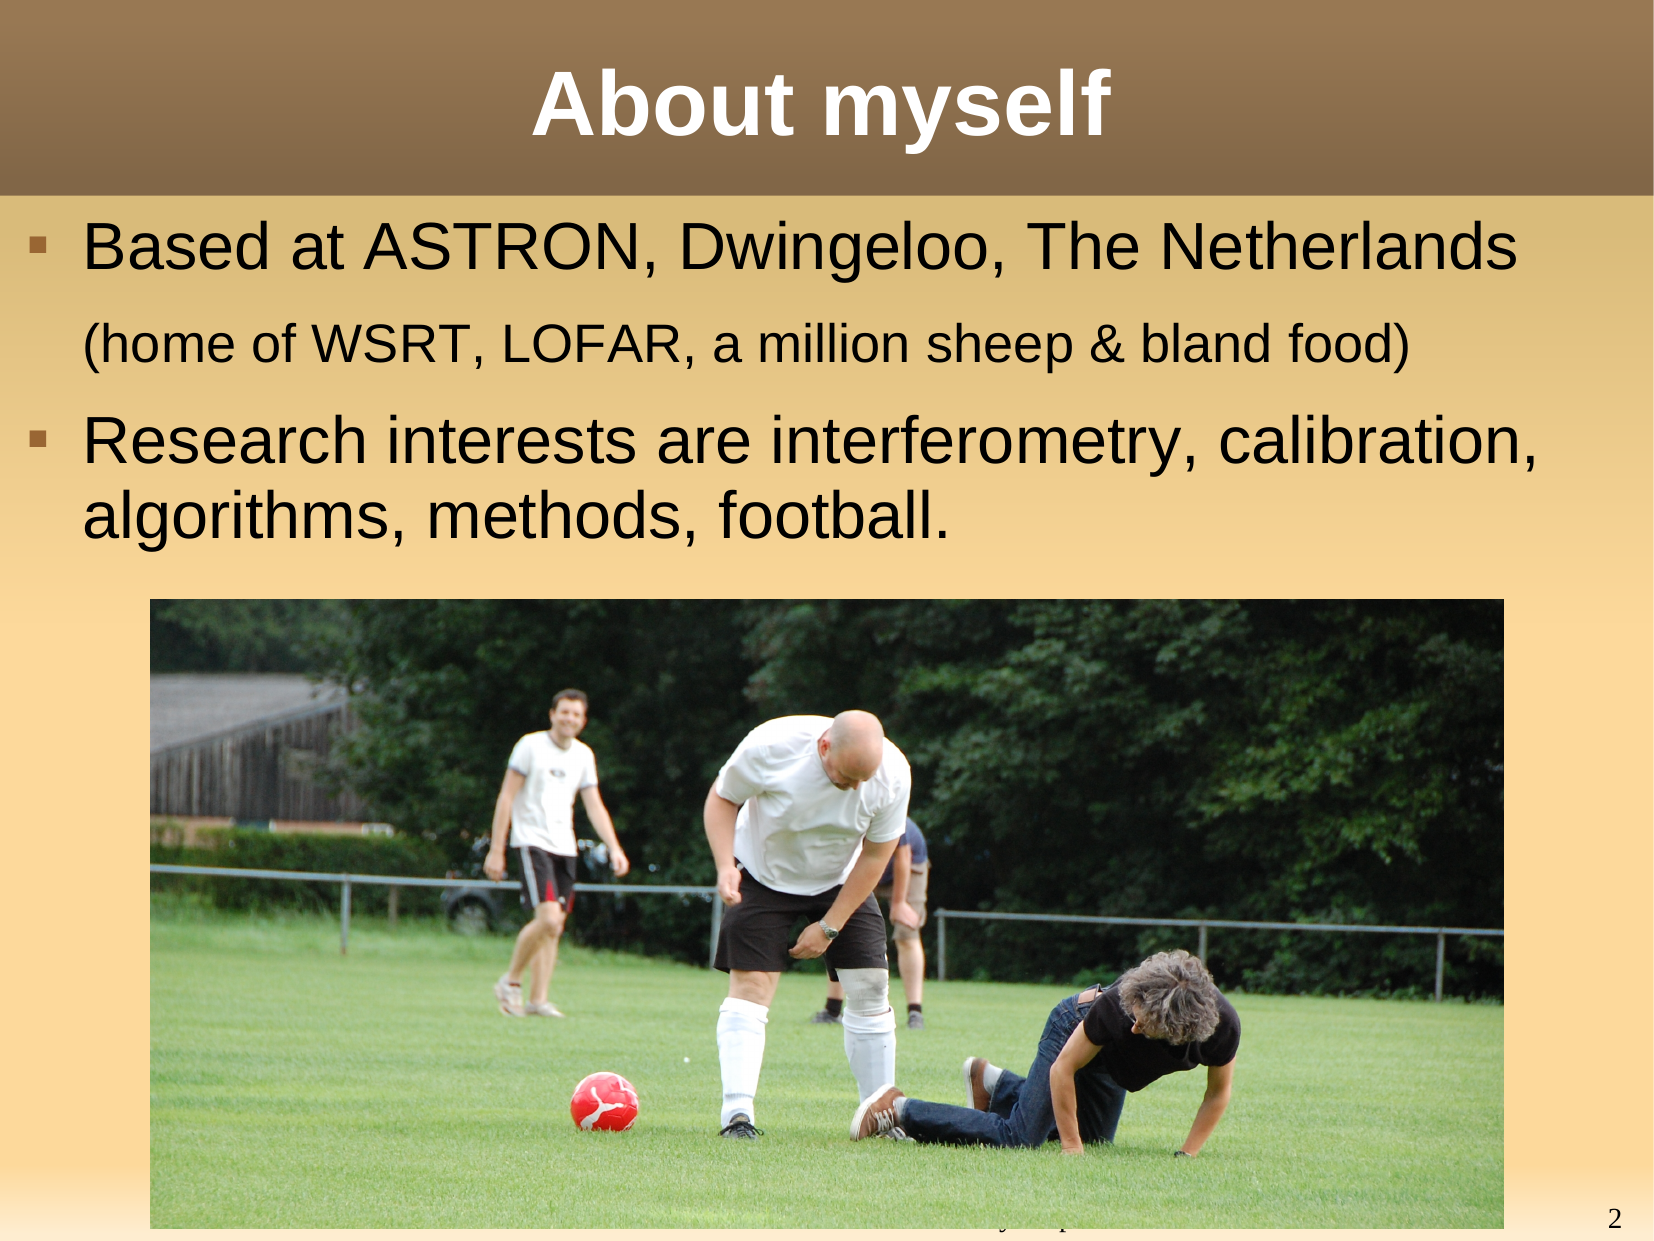

# About myself
Based at ASTRON, Dwingeloo, The Netherlands
(home of WSRT, LOFAR, a million sheep & bland food)
Research interests are interferometry, calibration, algorithms, methods, football.
O. Smirnov - Basics Of Radio Interferometry - April 2011
2